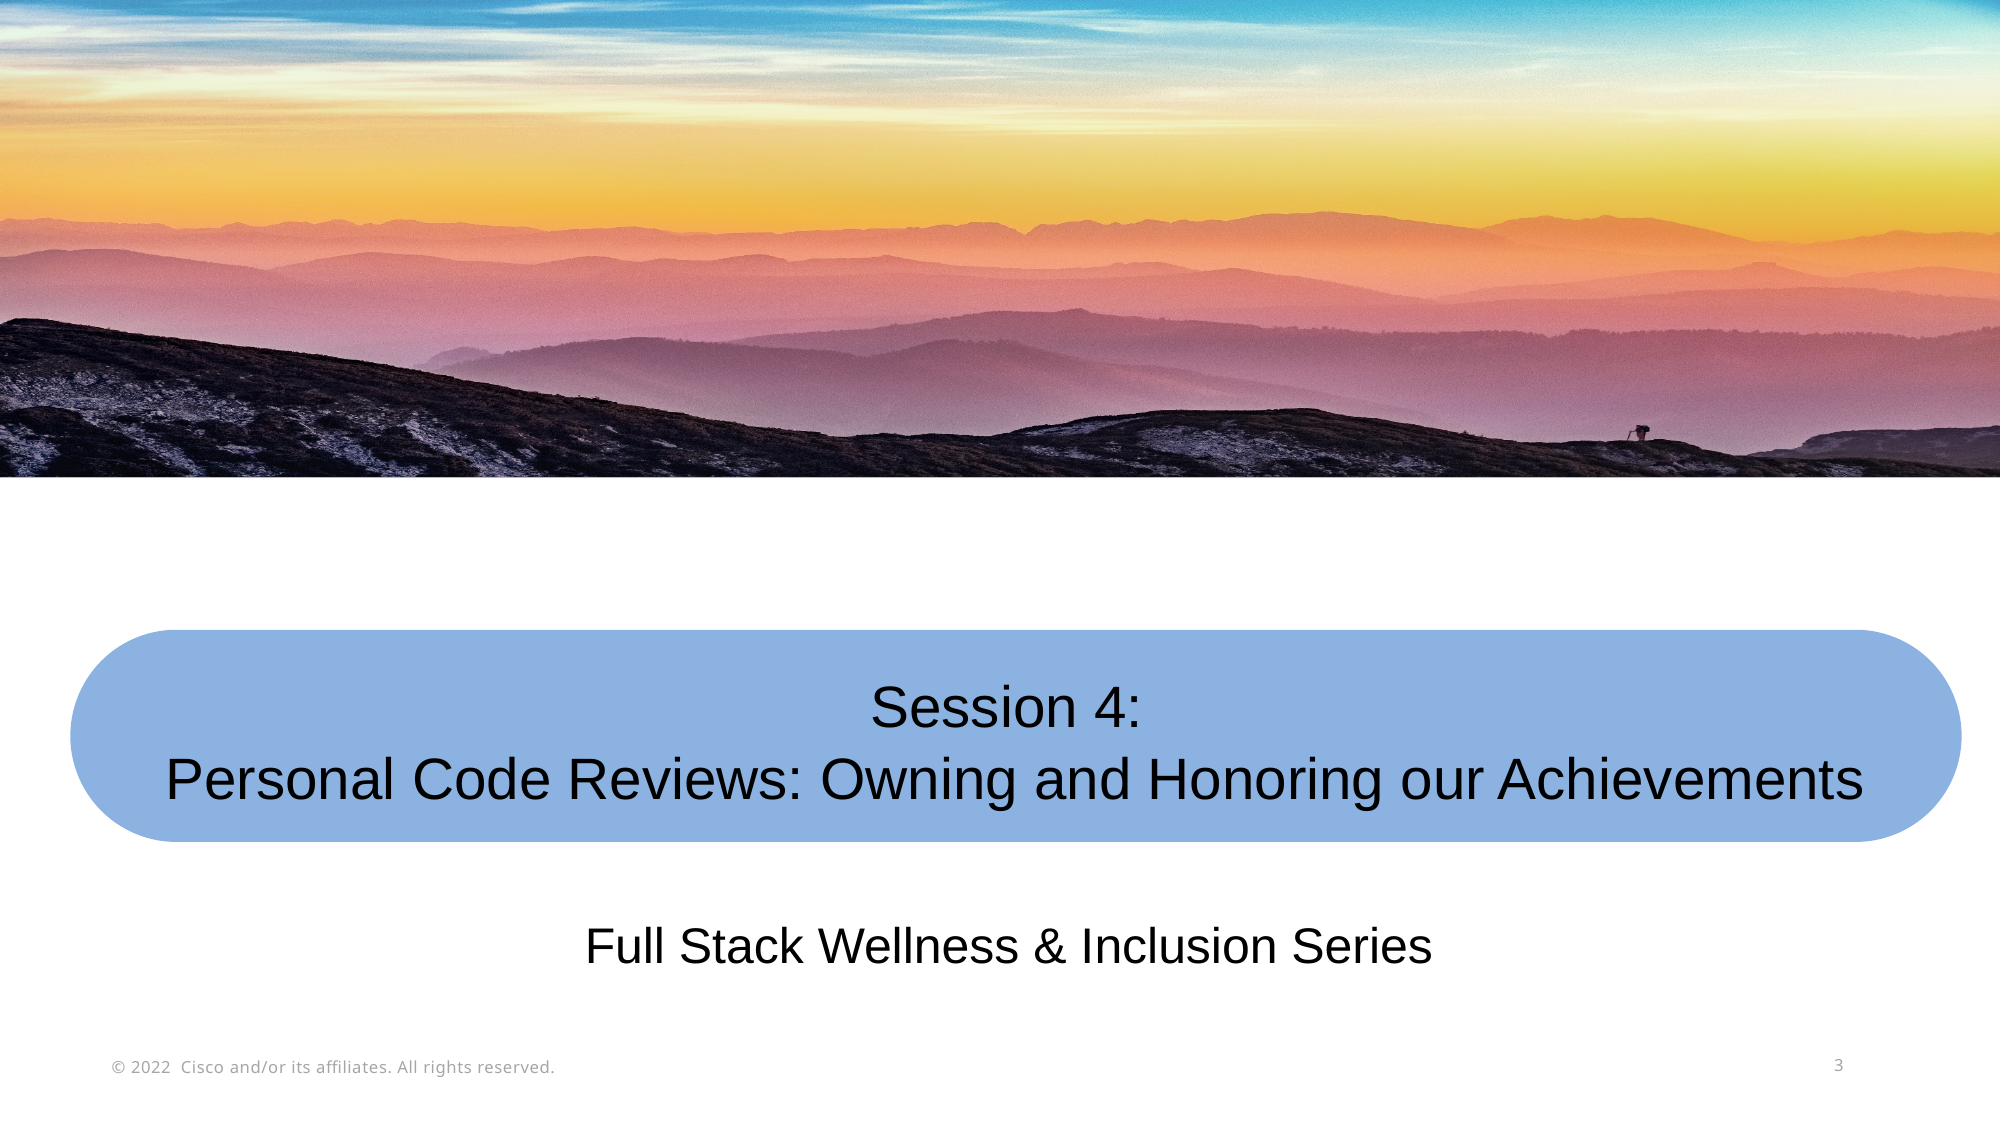

Session 4:
Personal Code Reviews: Owning and Honoring our Achievements
Full Stack Wellness & Inclusion Series